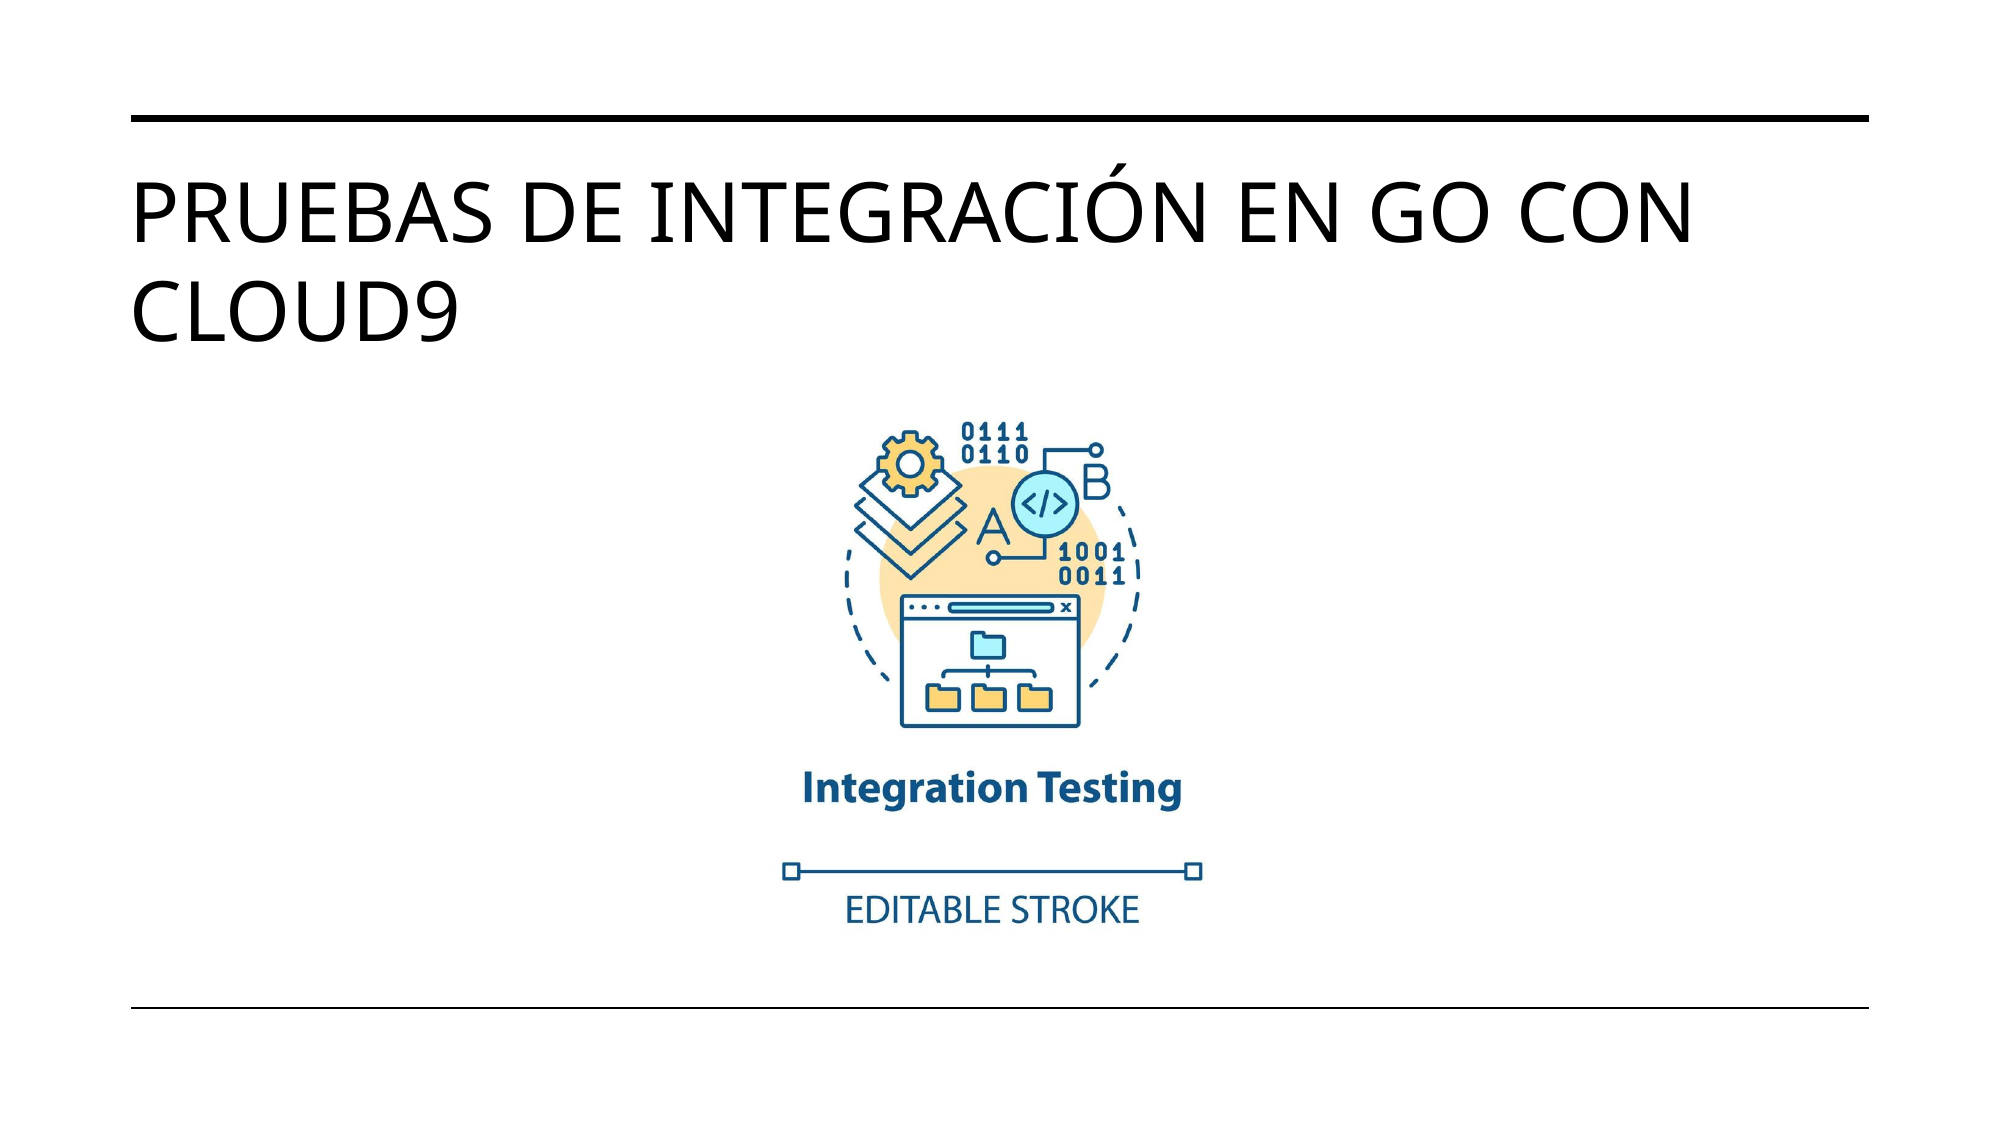

# PRUEBAS DE INTEGRACIÓN EN GO CON CLOUD9